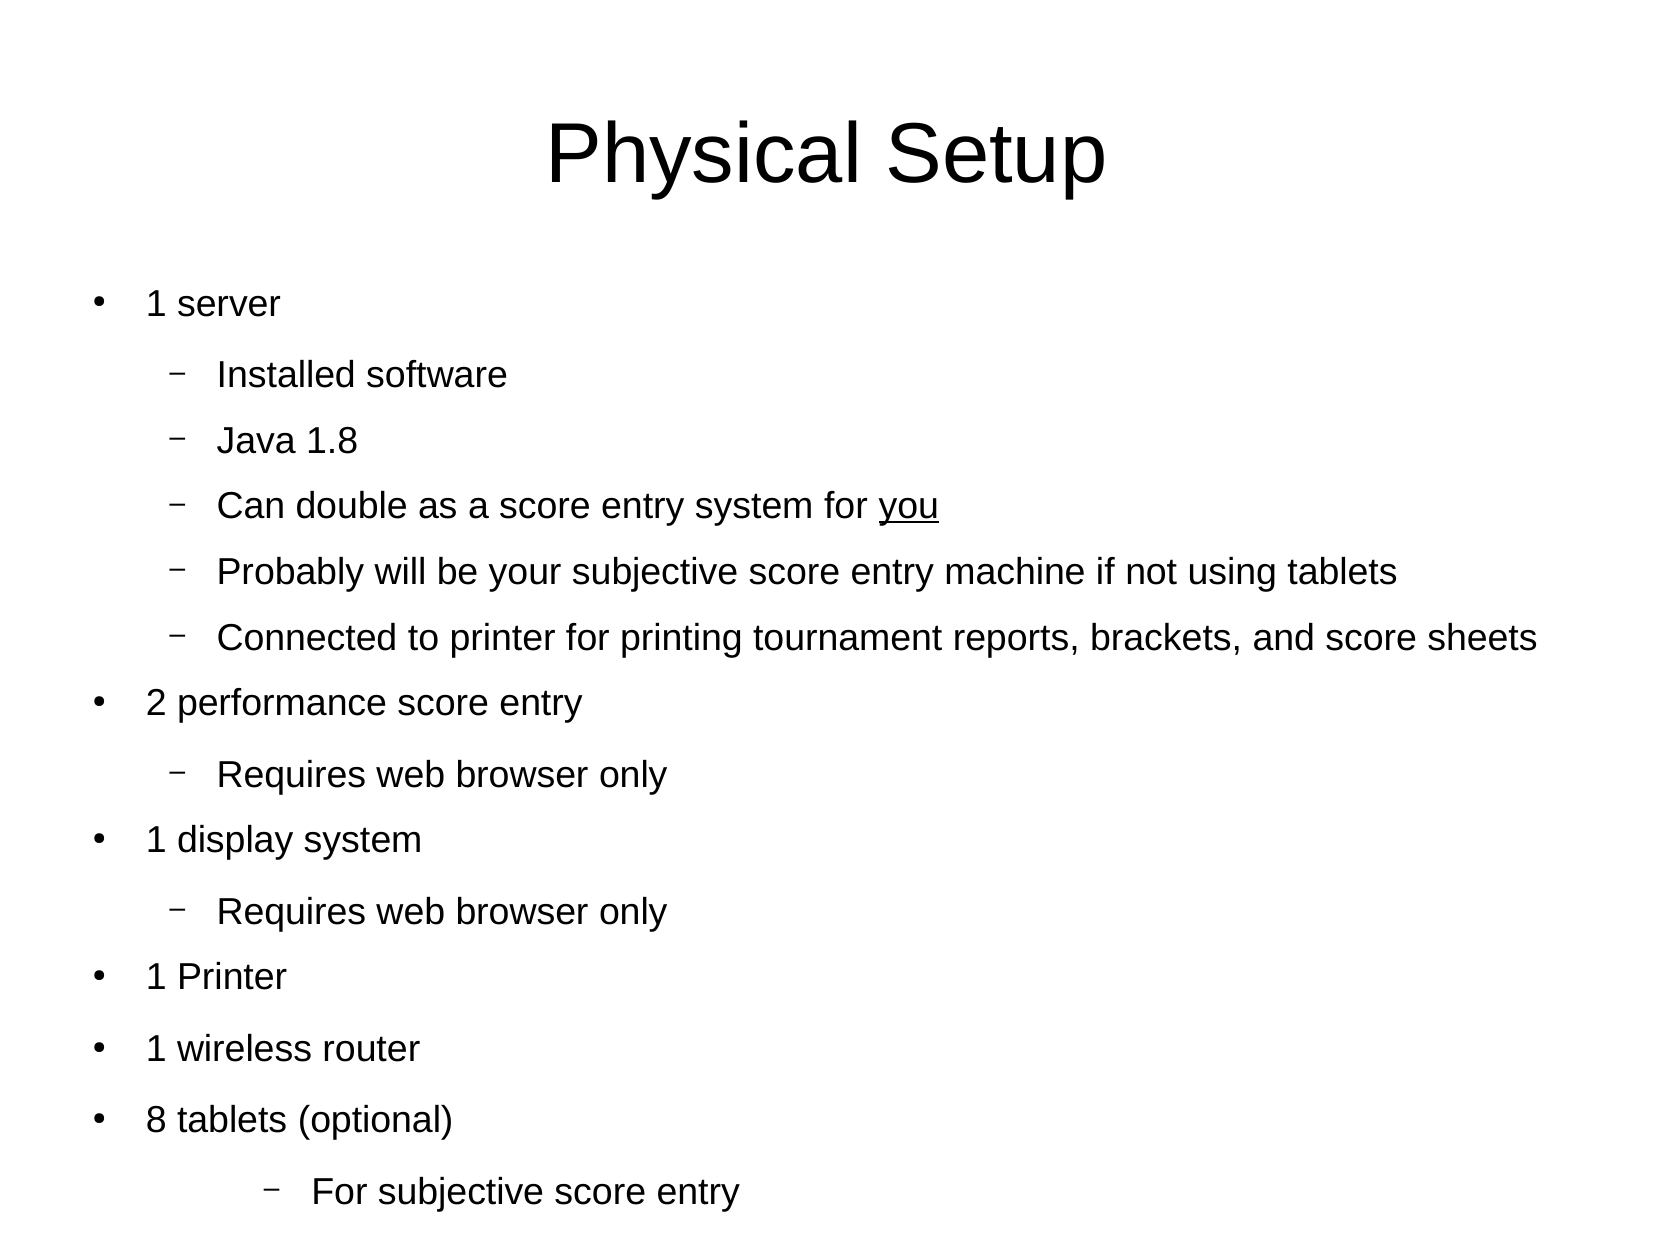

# Physical Setup
1 server
Installed software
Java 1.8
Can double as a score entry system for you
Probably will be your subjective score entry machine if not using tablets
Connected to printer for printing tournament reports, brackets, and score sheets
2 performance score entry
Requires web browser only
1 display system
Requires web browser only
1 Printer
1 wireless router
8 tablets (optional)
For subjective score entry